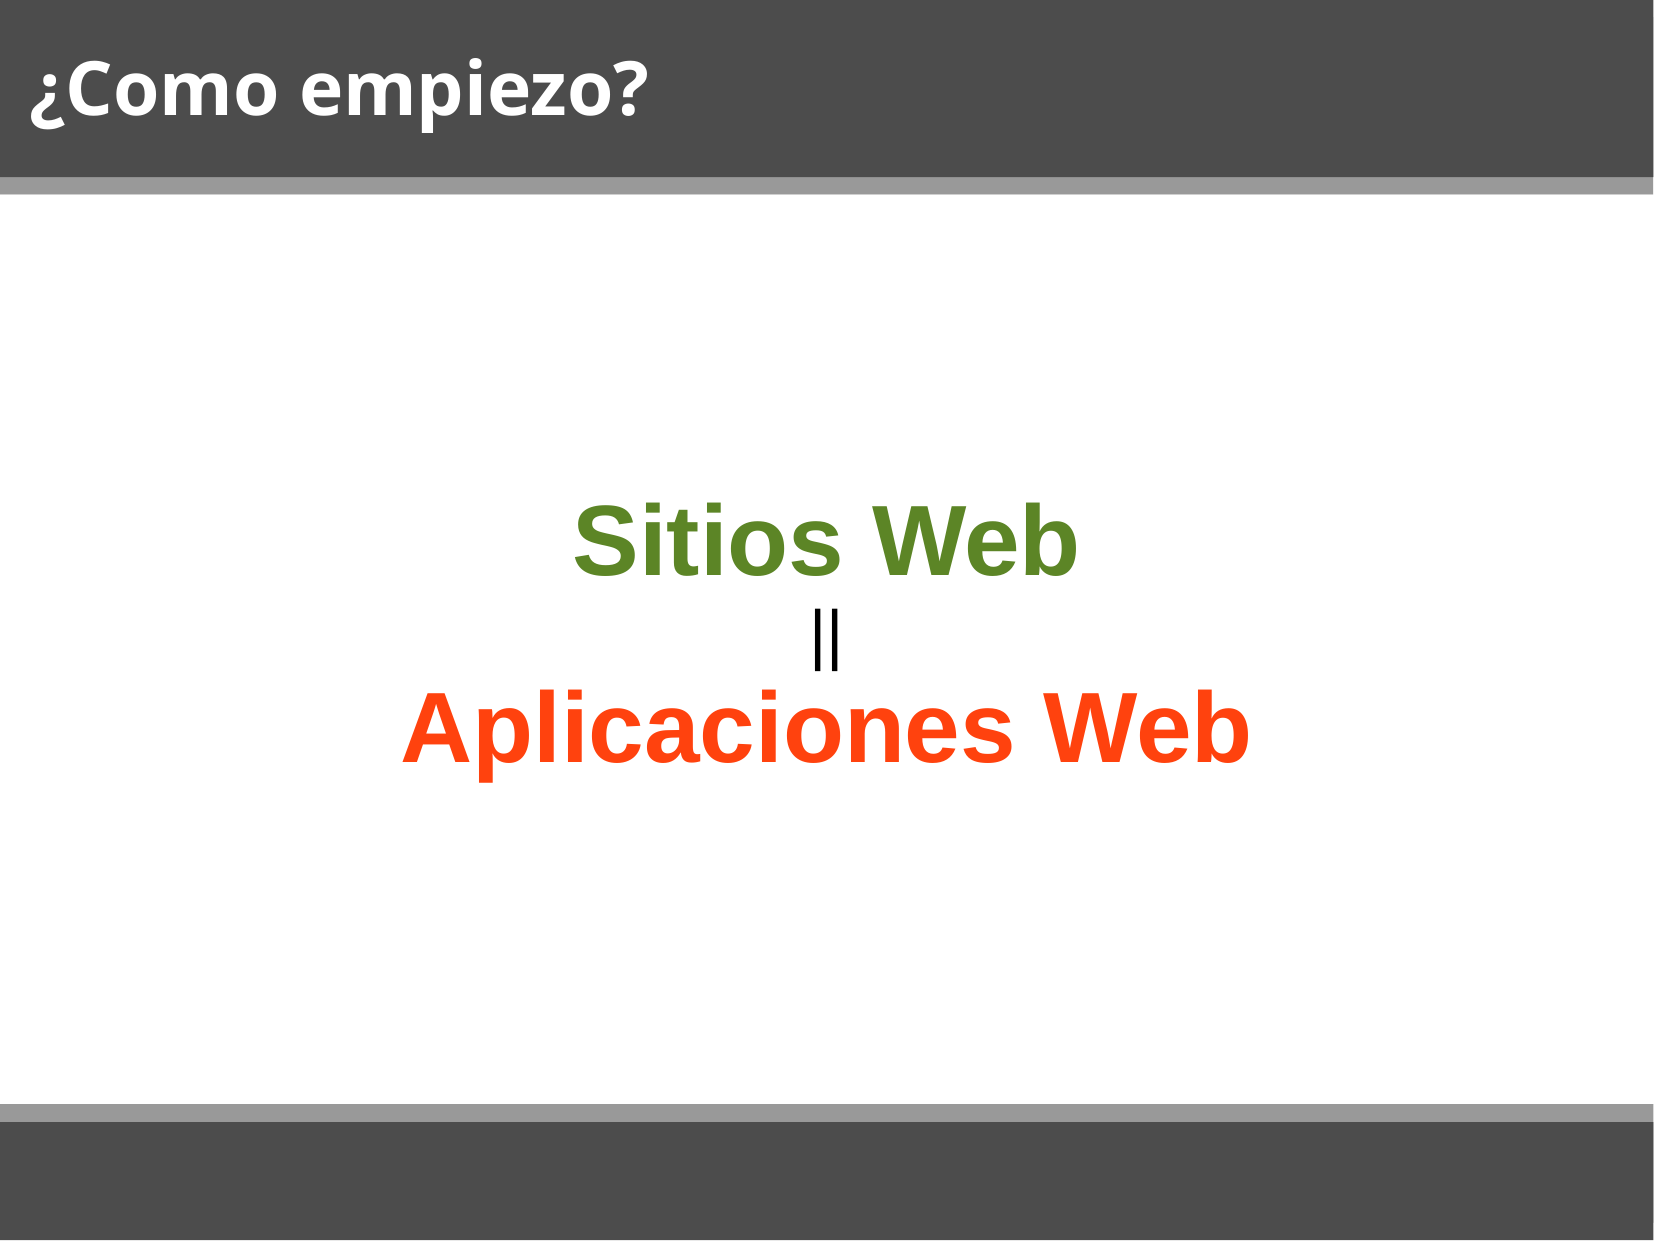

# ¿Como empiezo?
Sitios Web
||
Aplicaciones Web